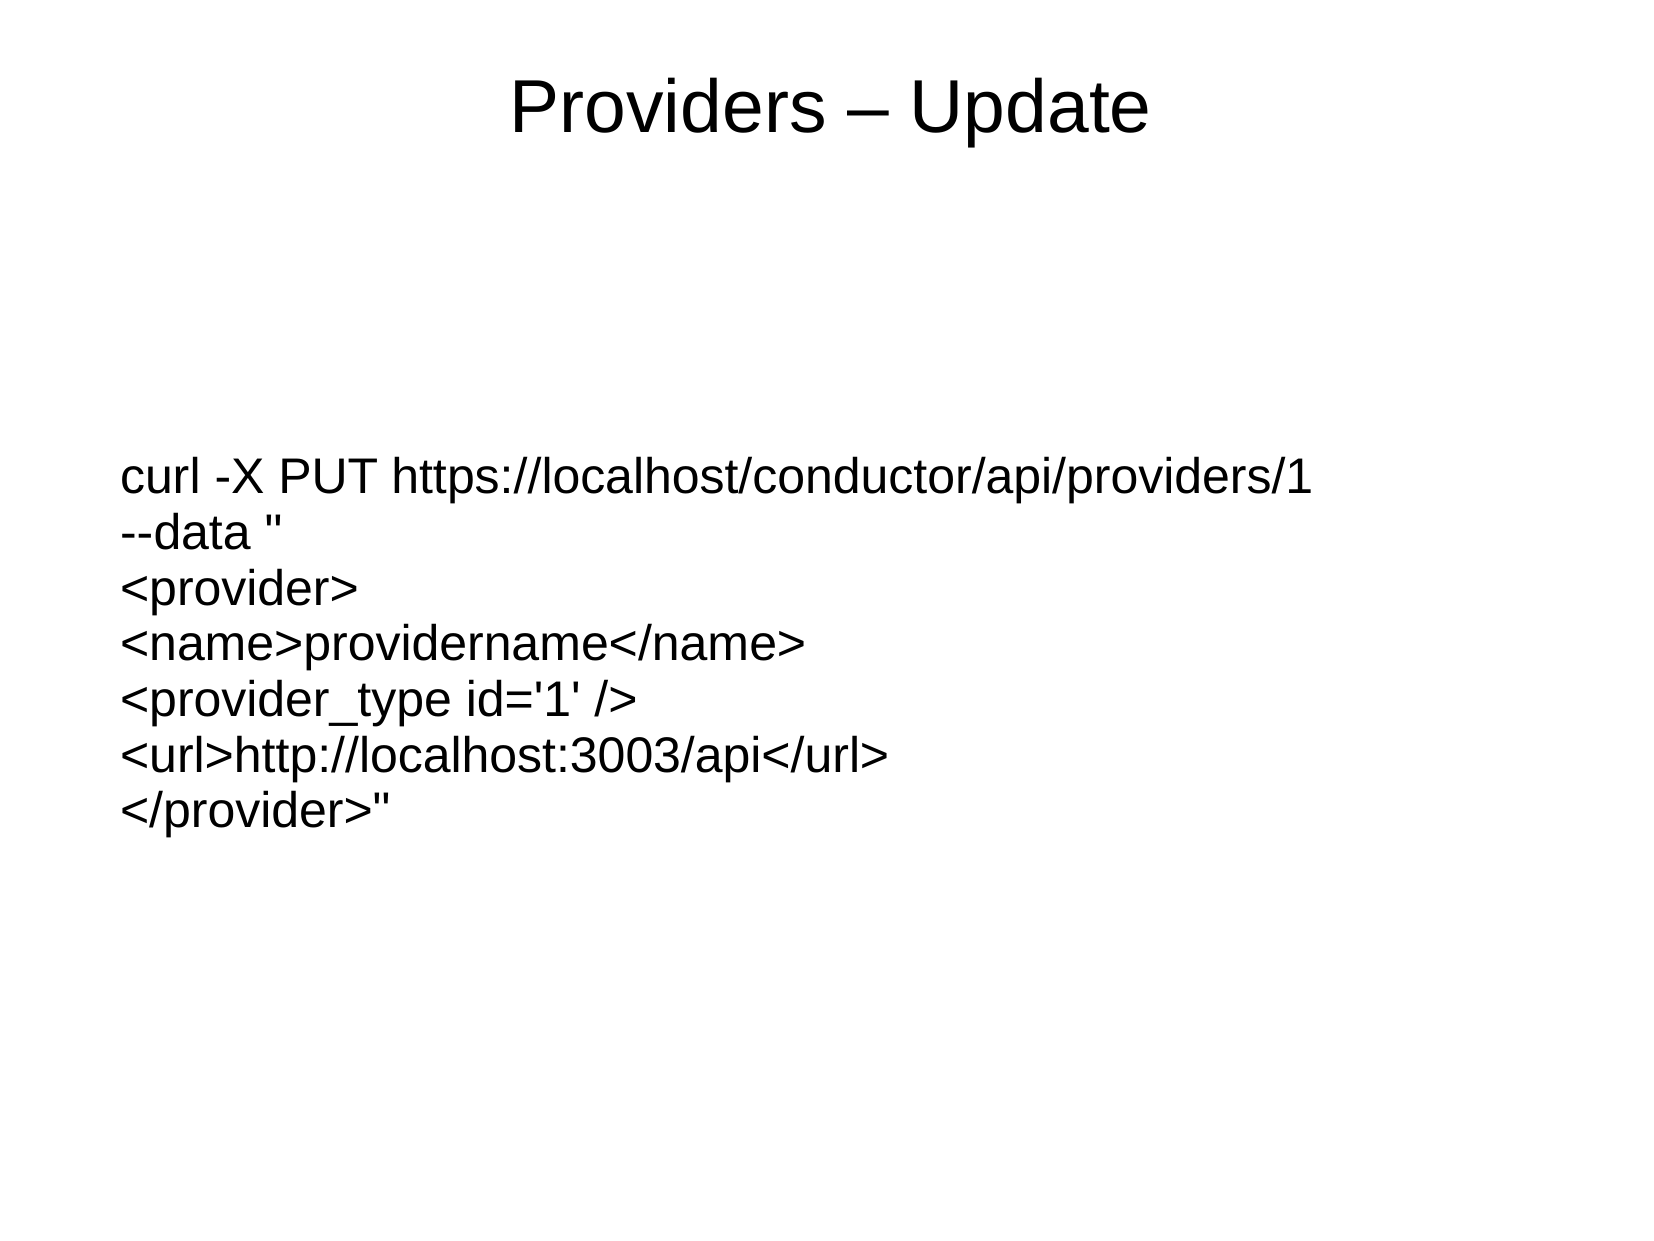

# Providers – Update
curl -X PUT https://localhost/conductor/api/providers/1
--data "
<provider>
<name>providername</name>
<provider_type id='1' />
<url>http://localhost:3003/api</url>
</provider>"